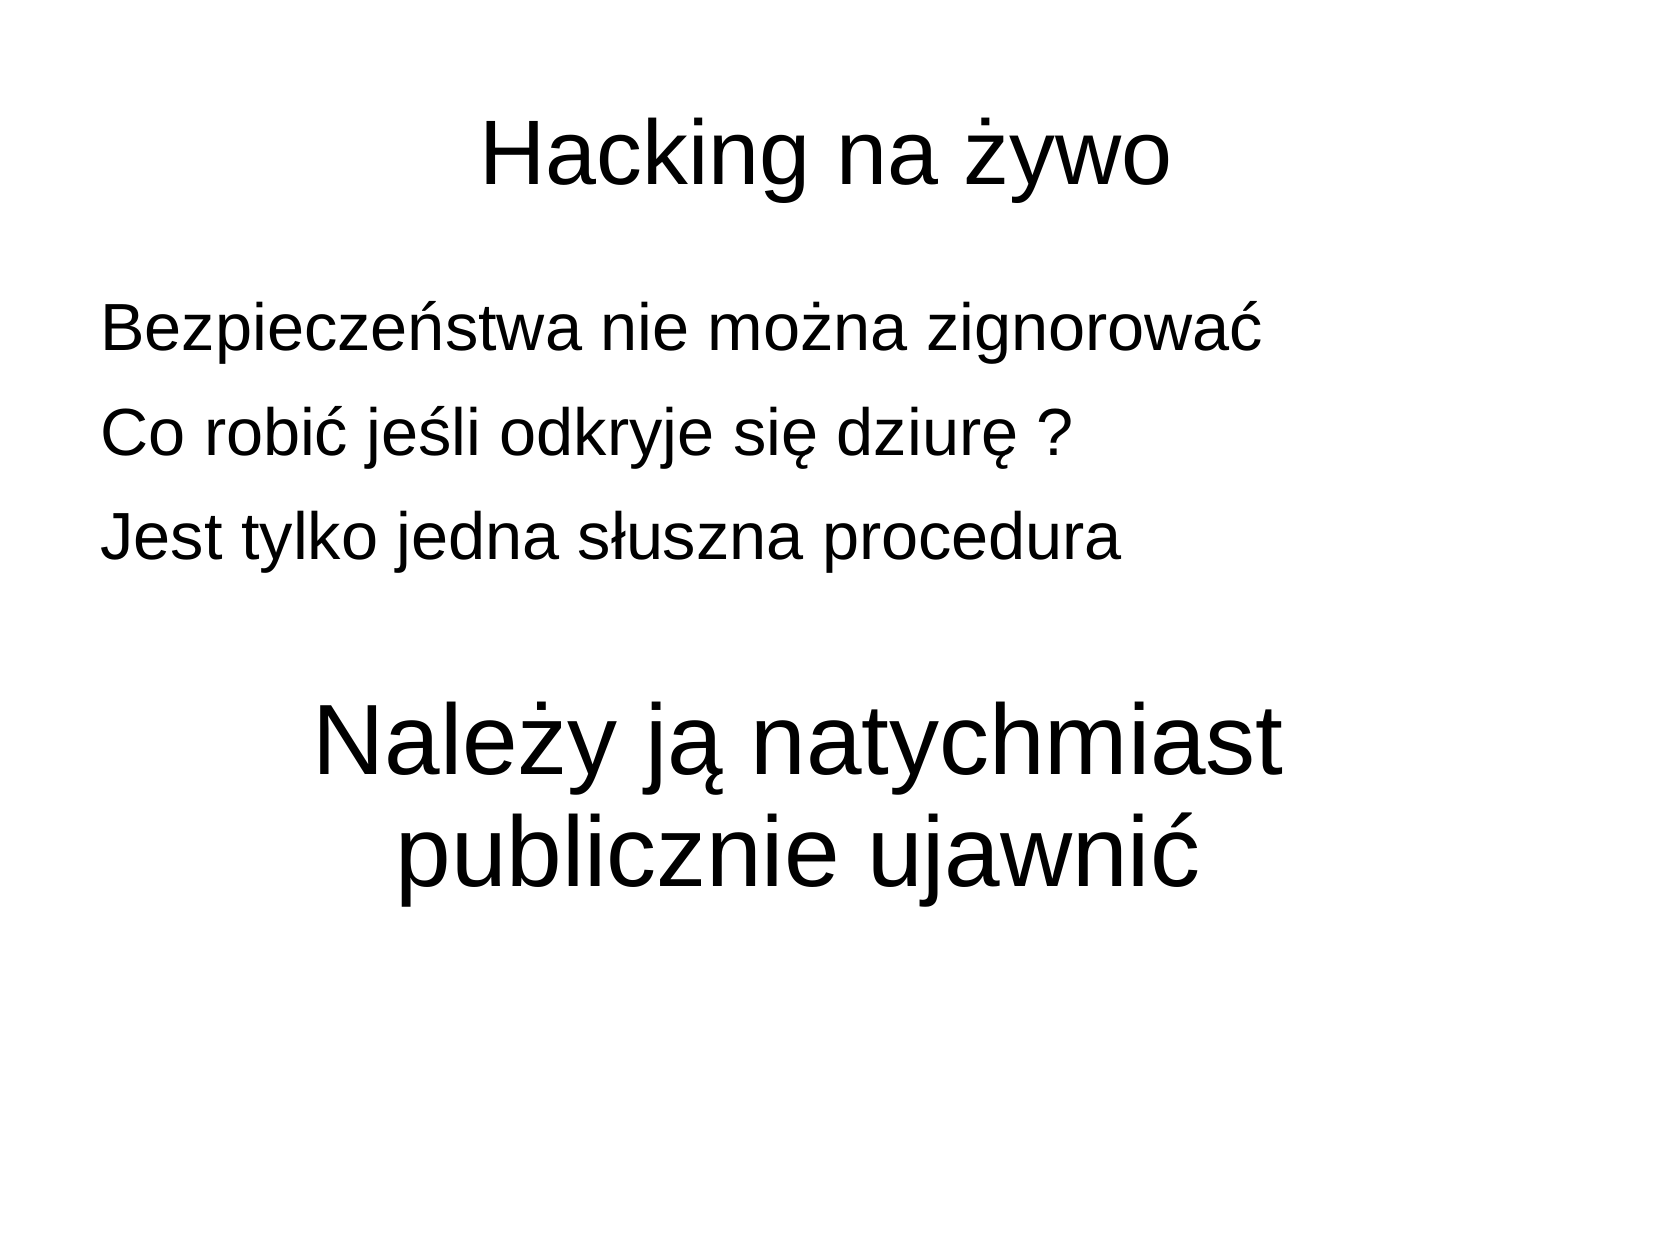

# Hacking na żywo
Bezpieczeństwa nie można zignorować
Co robić jeśli odkryje się dziurę ?
Jest tylko jedna słuszna procedura
Należy ją natychmiast
publicznie ujawnić